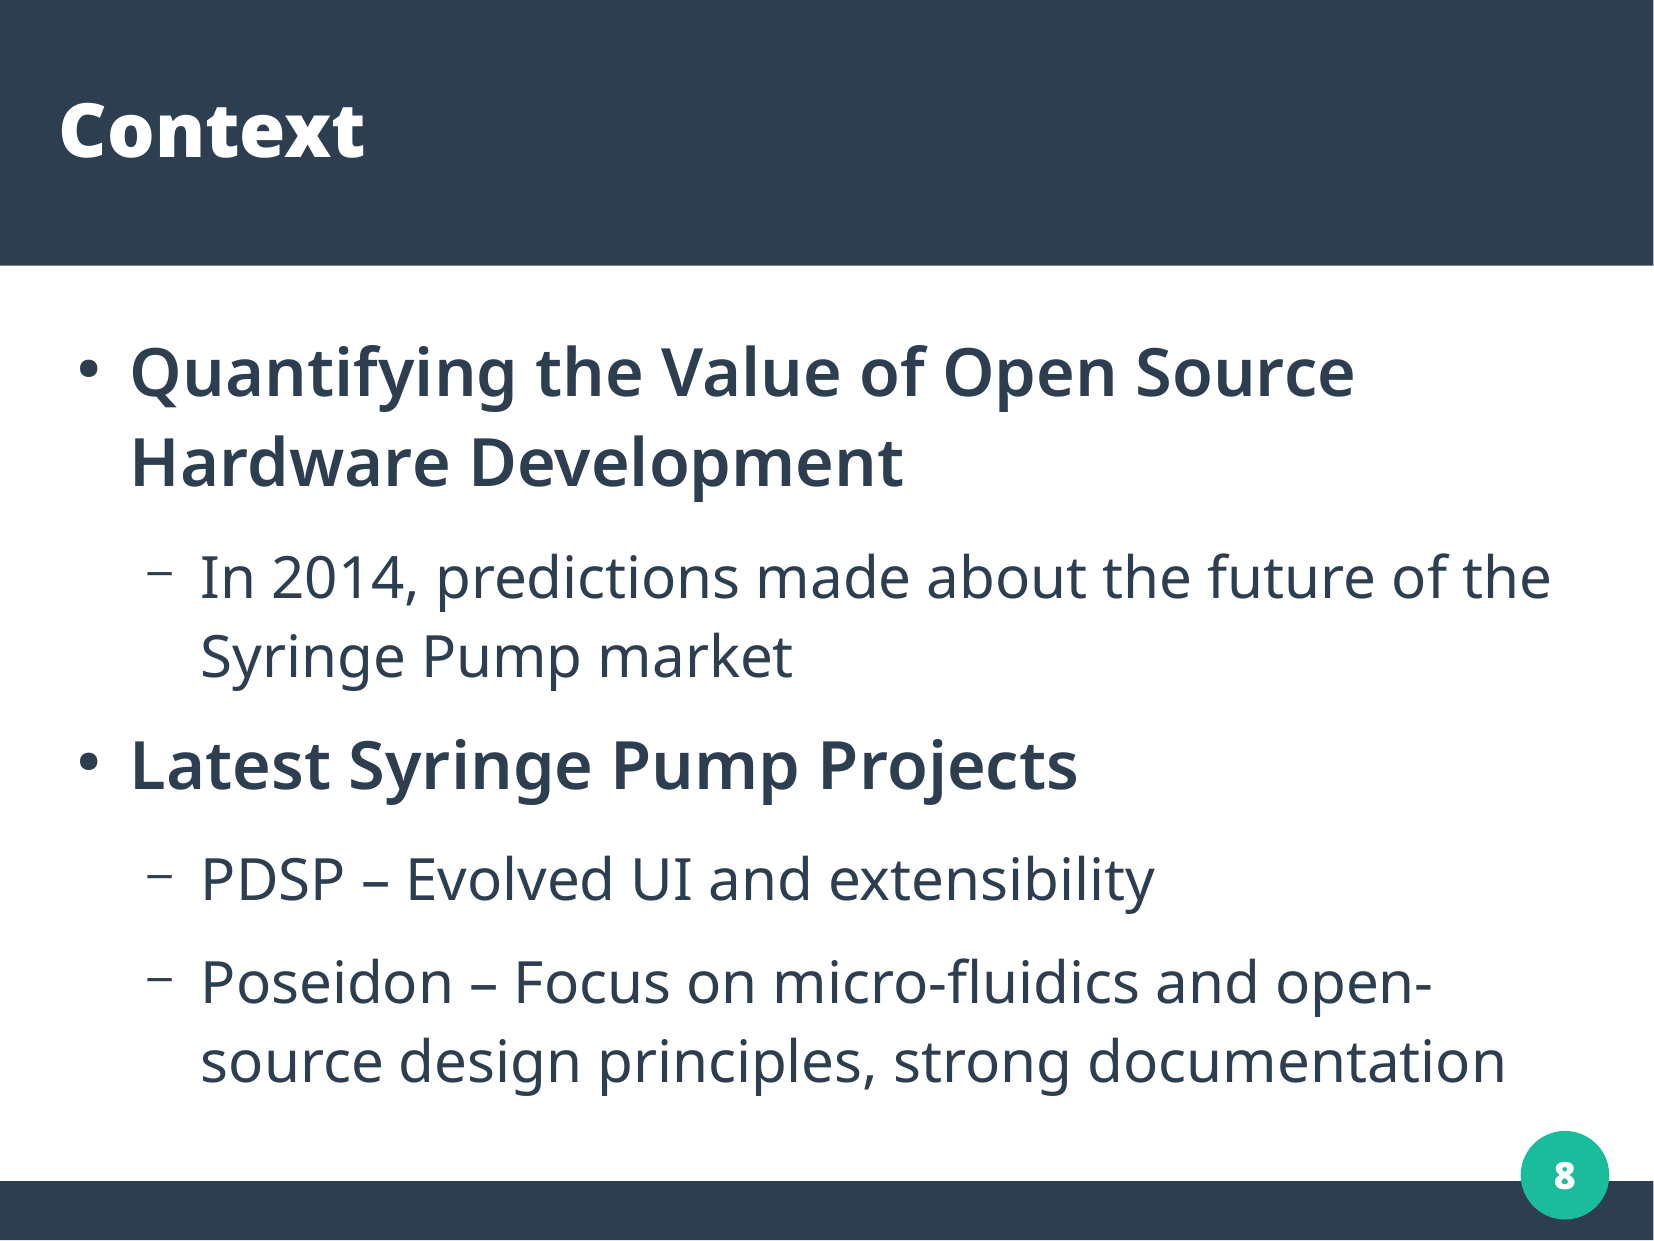

# Context
Quantifying the Value of Open Source Hardware Development
In 2014, predictions made about the future of the Syringe Pump market
Latest Syringe Pump Projects
PDSP – Evolved UI and extensibility
Poseidon – Focus on micro-fluidics and open-source design principles, strong documentation
8